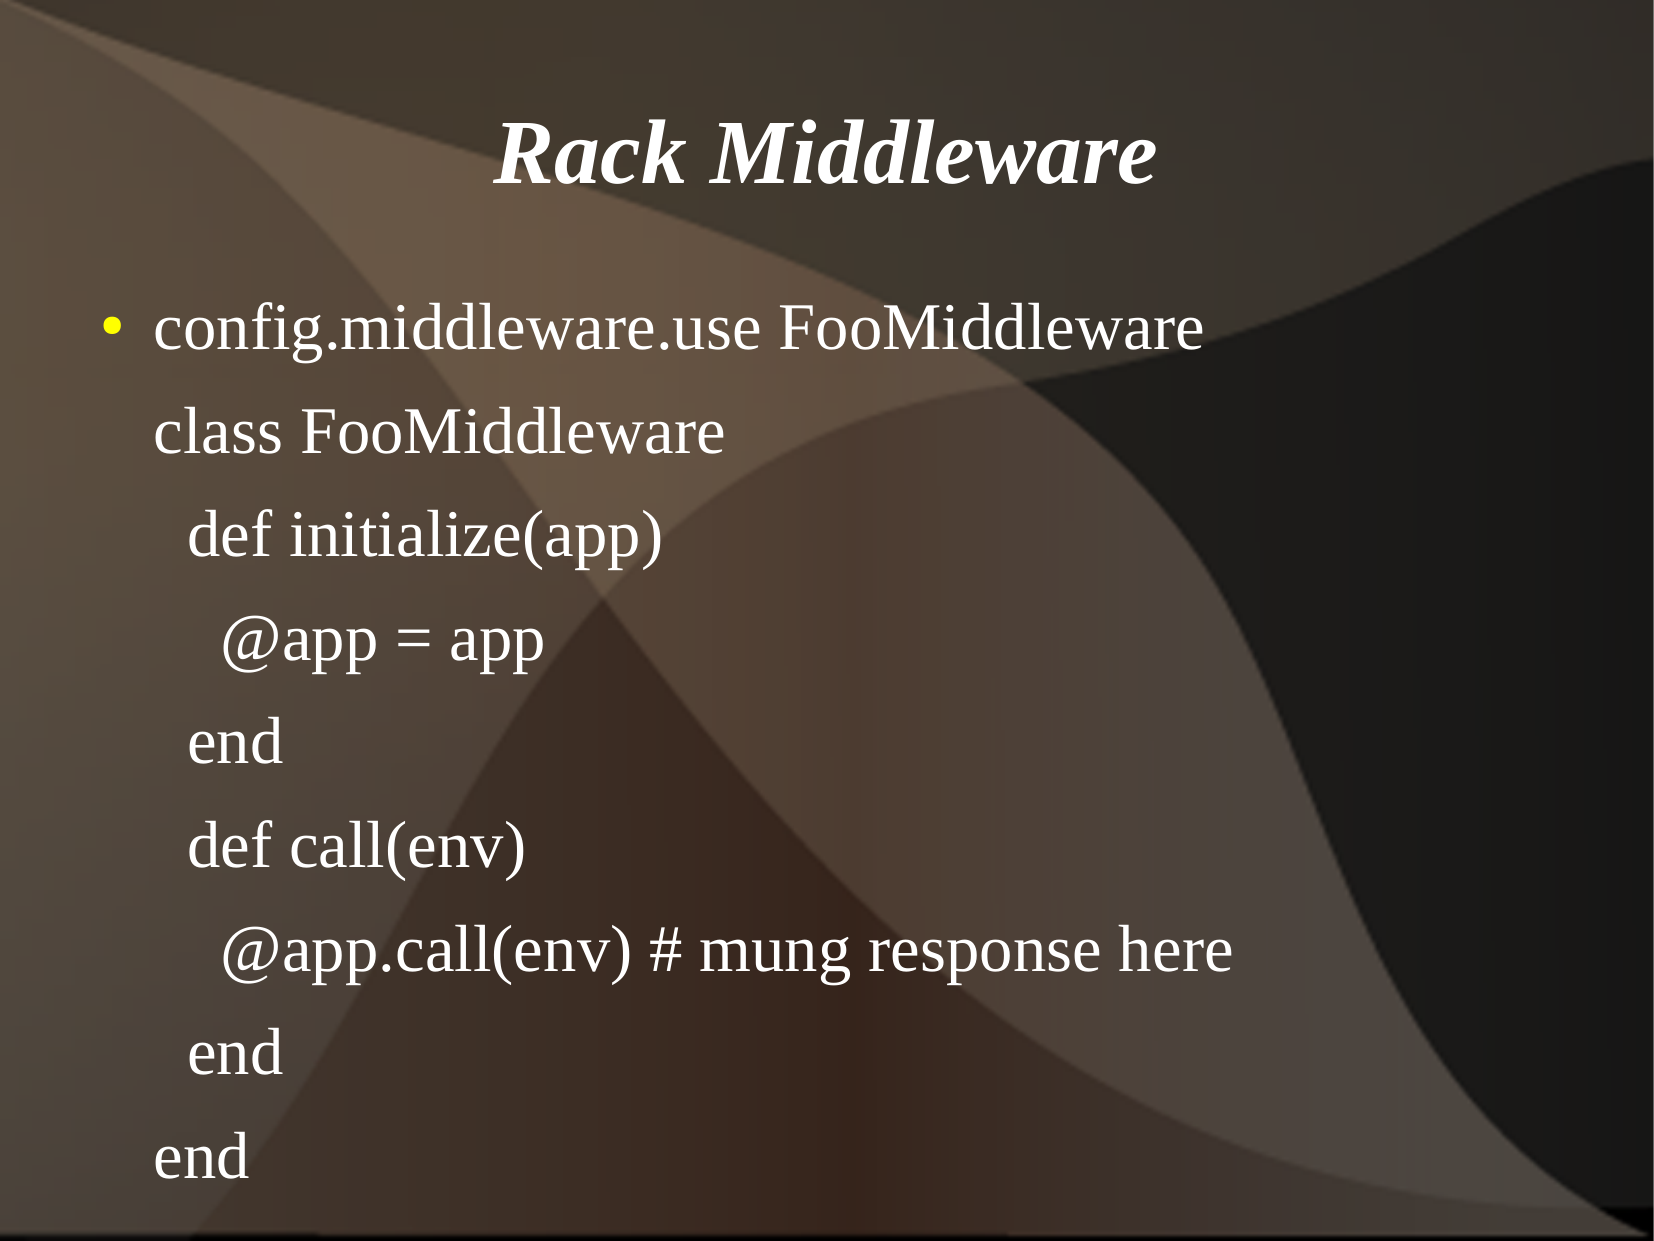

# Rack Middleware
config.middleware.use FooMiddleware
class FooMiddleware
 def initialize(app)
 @app = app
 end
 def call(env)
 @app.call(env) # mung response here
 end
end